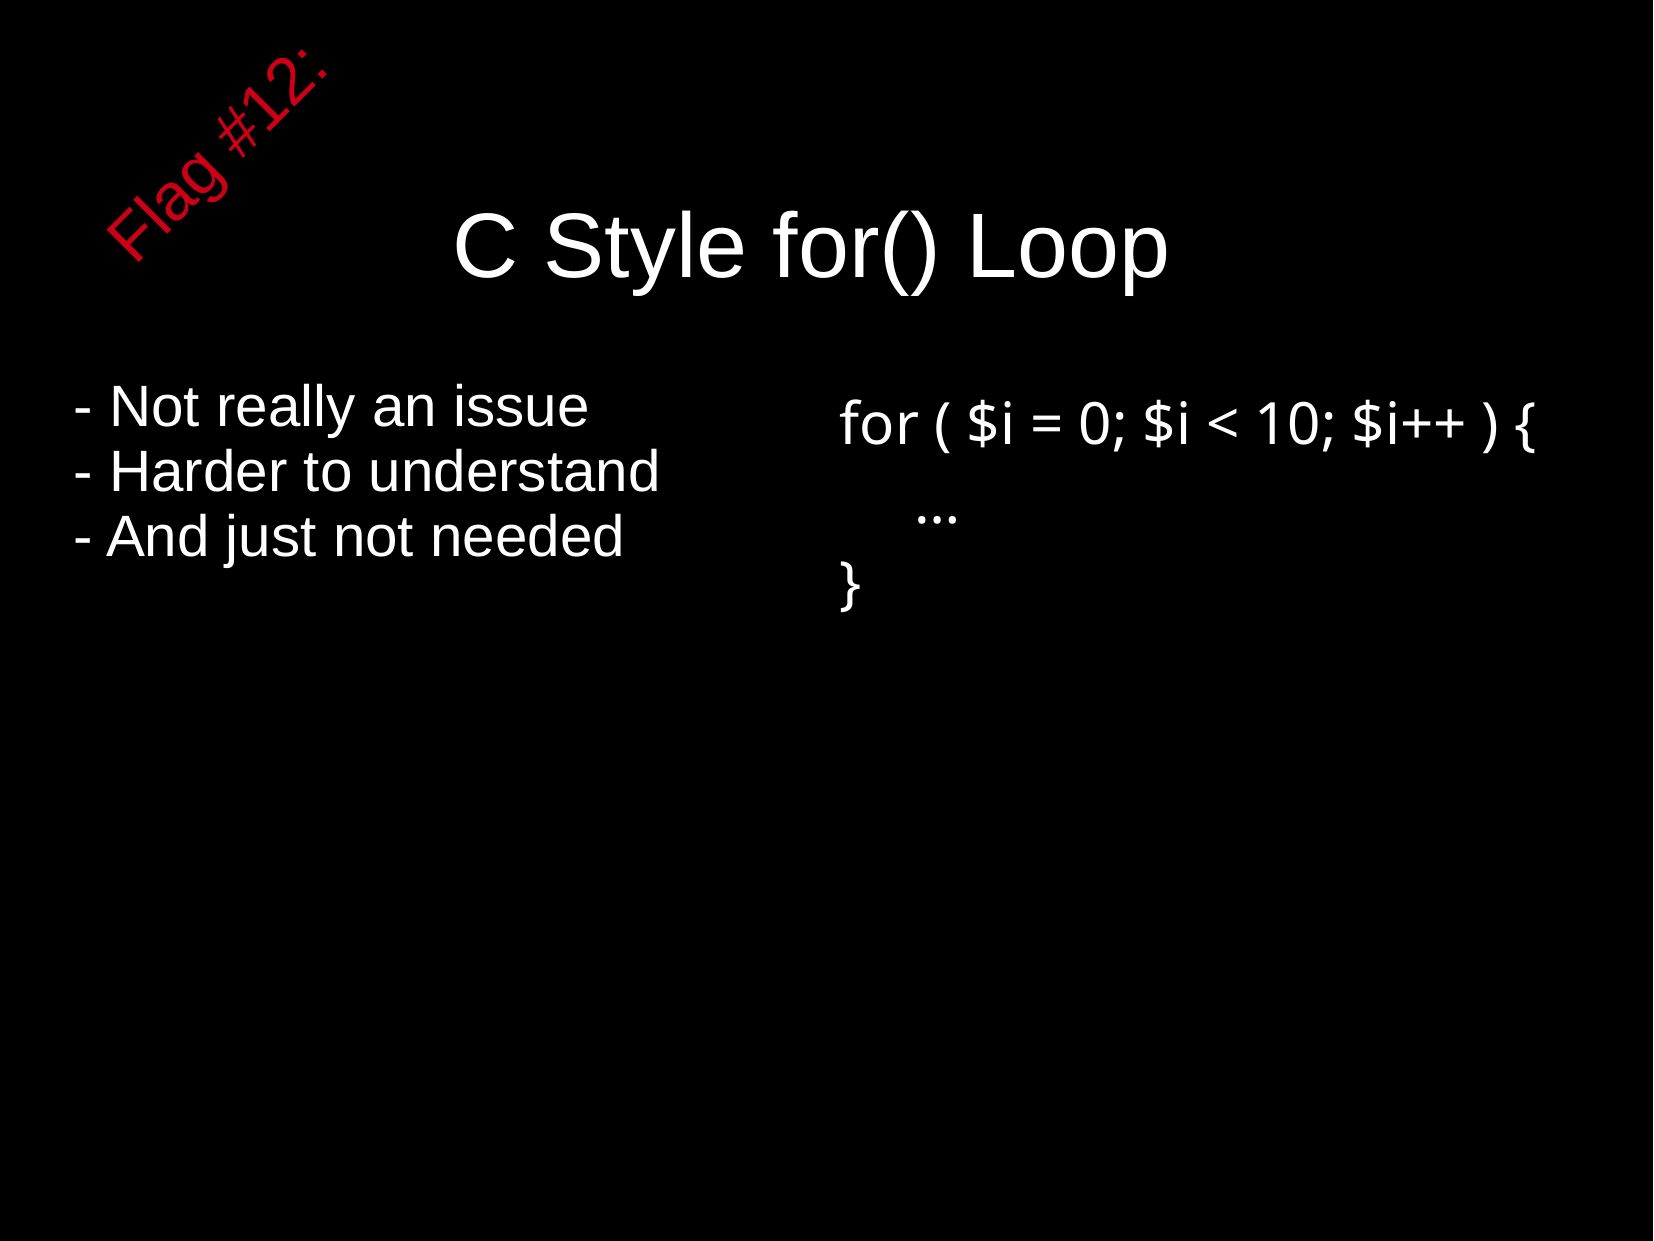

Flag #12:
C Style for() Loop
- Not really an issue
- Harder to understand
- And just not needed
for ( $i = 0; $i < 10; $i++ ) {
	…
}